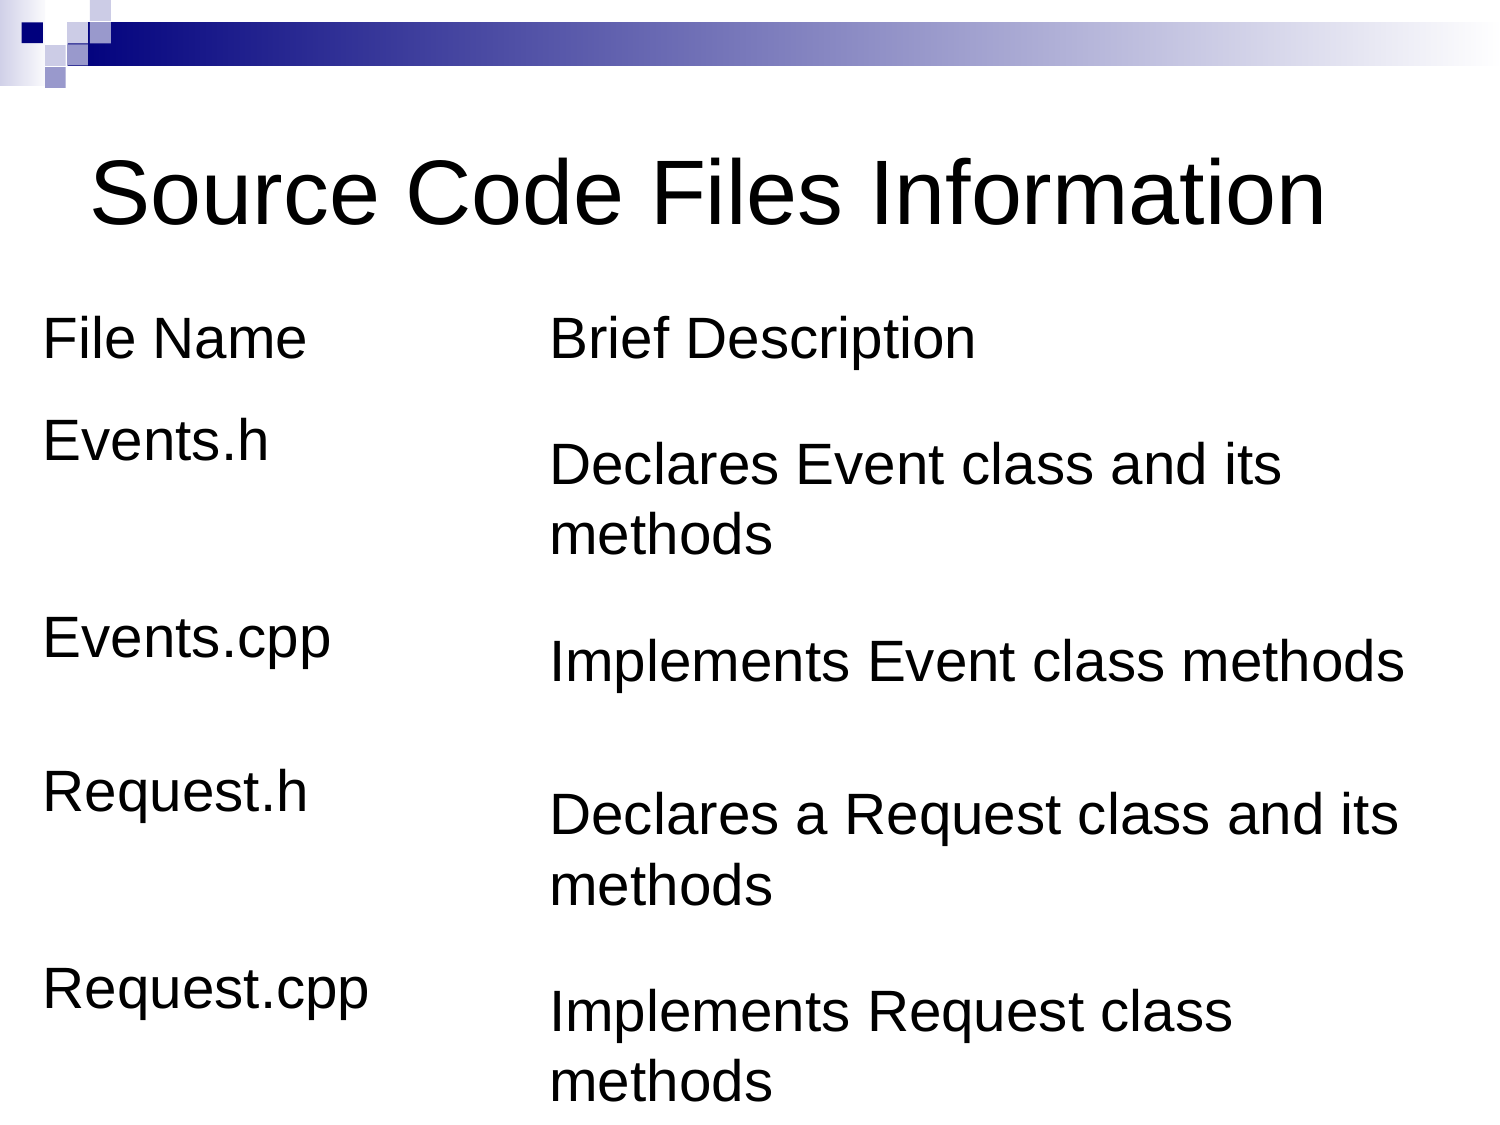

# Source Code Files Information
| File Name | Brief Description |
| --- | --- |
| Events.h | Declares Event class and its methods |
| Events.cpp | Implements Event class methods |
| Request.h | Declares a Request class and its methods |
| Request.cpp | Implements Request class methods |